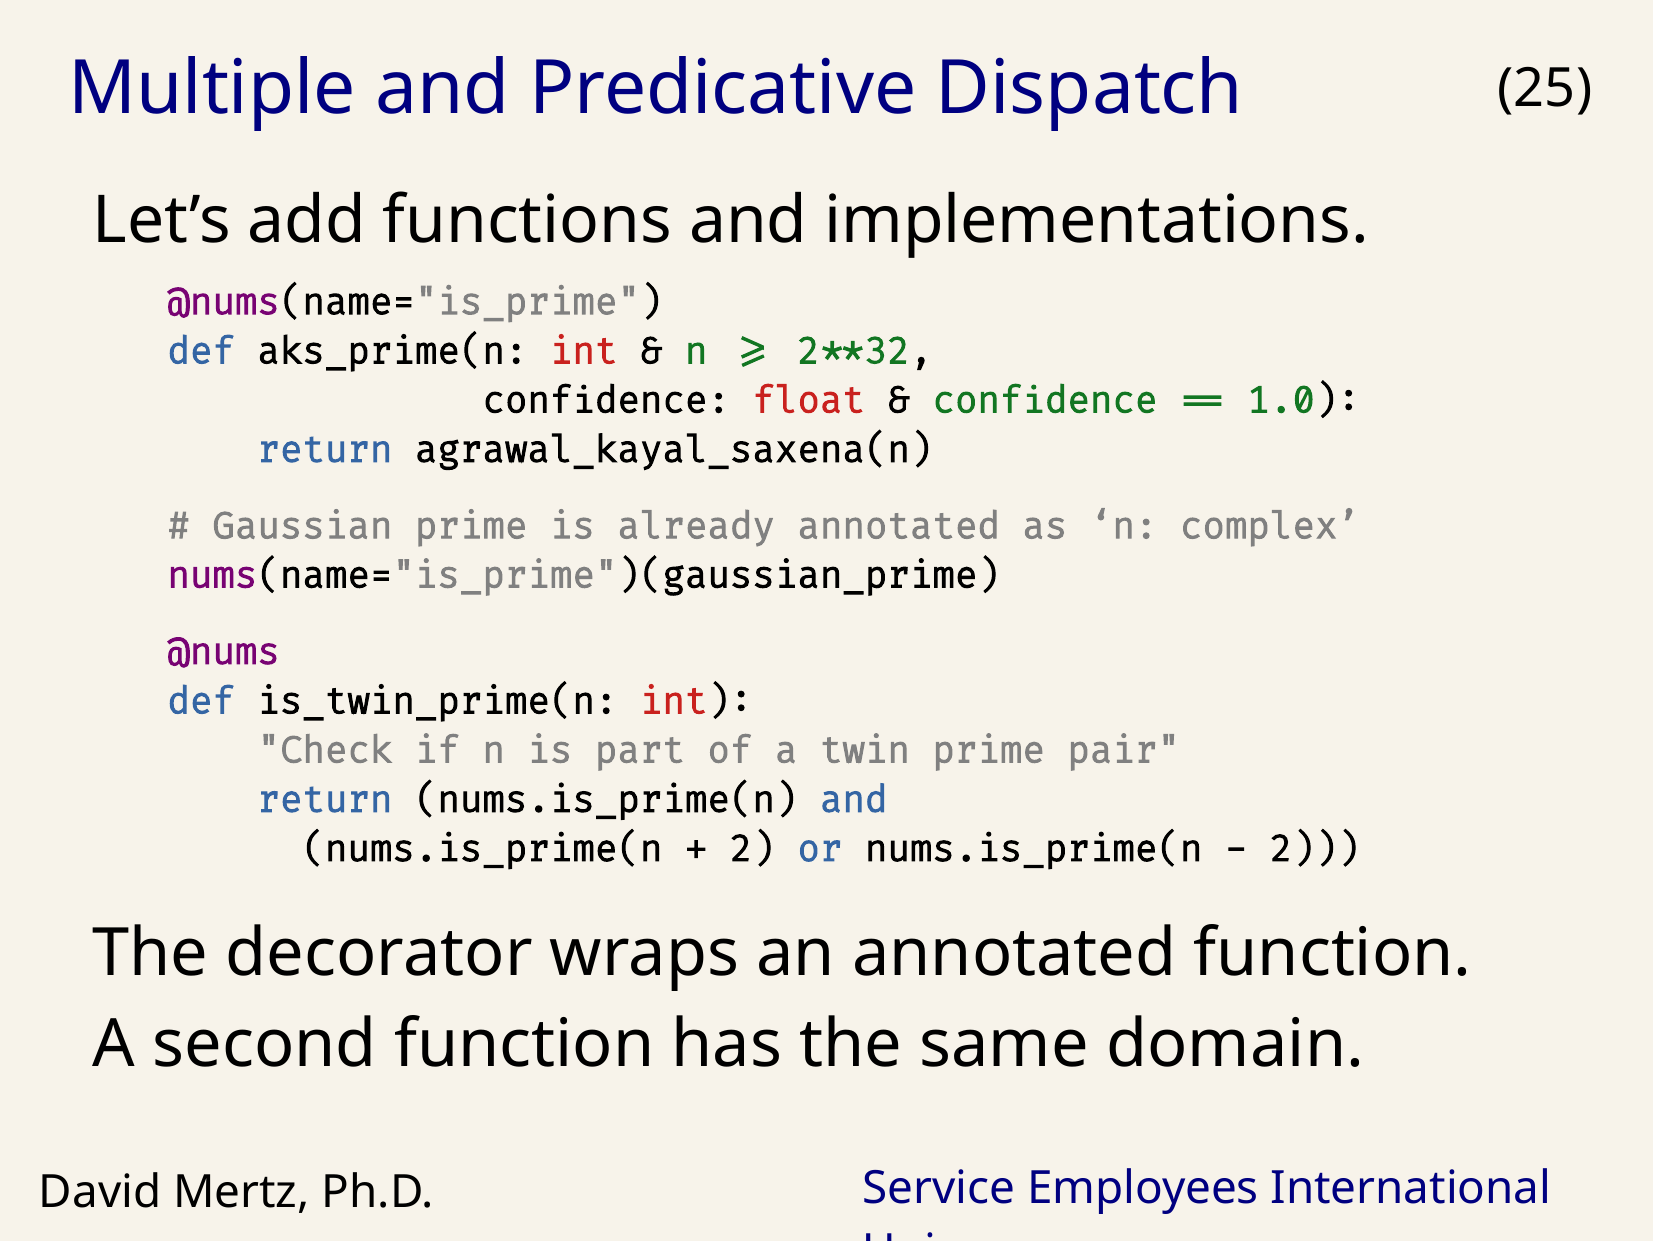

Let’s add functions and implementations.
@nums(name="is_prime")
def aks_prime(n: int & n >= 2**32,
 confidence: float & confidence == 1.0):
 return agrawal_kayal_saxena(n)
# Gaussian prime is already annotated as ‘n: complex’
nums(name="is_prime")(gaussian_prime)
@nums
def is_twin_prime(n: int):
 "Check if n is part of a twin prime pair"
 return (nums.is_prime(n) and
 (nums.is_prime(n + 2) or nums.is_prime(n - 2)))
The decorator wraps an annotated function. A second function has the same domain.